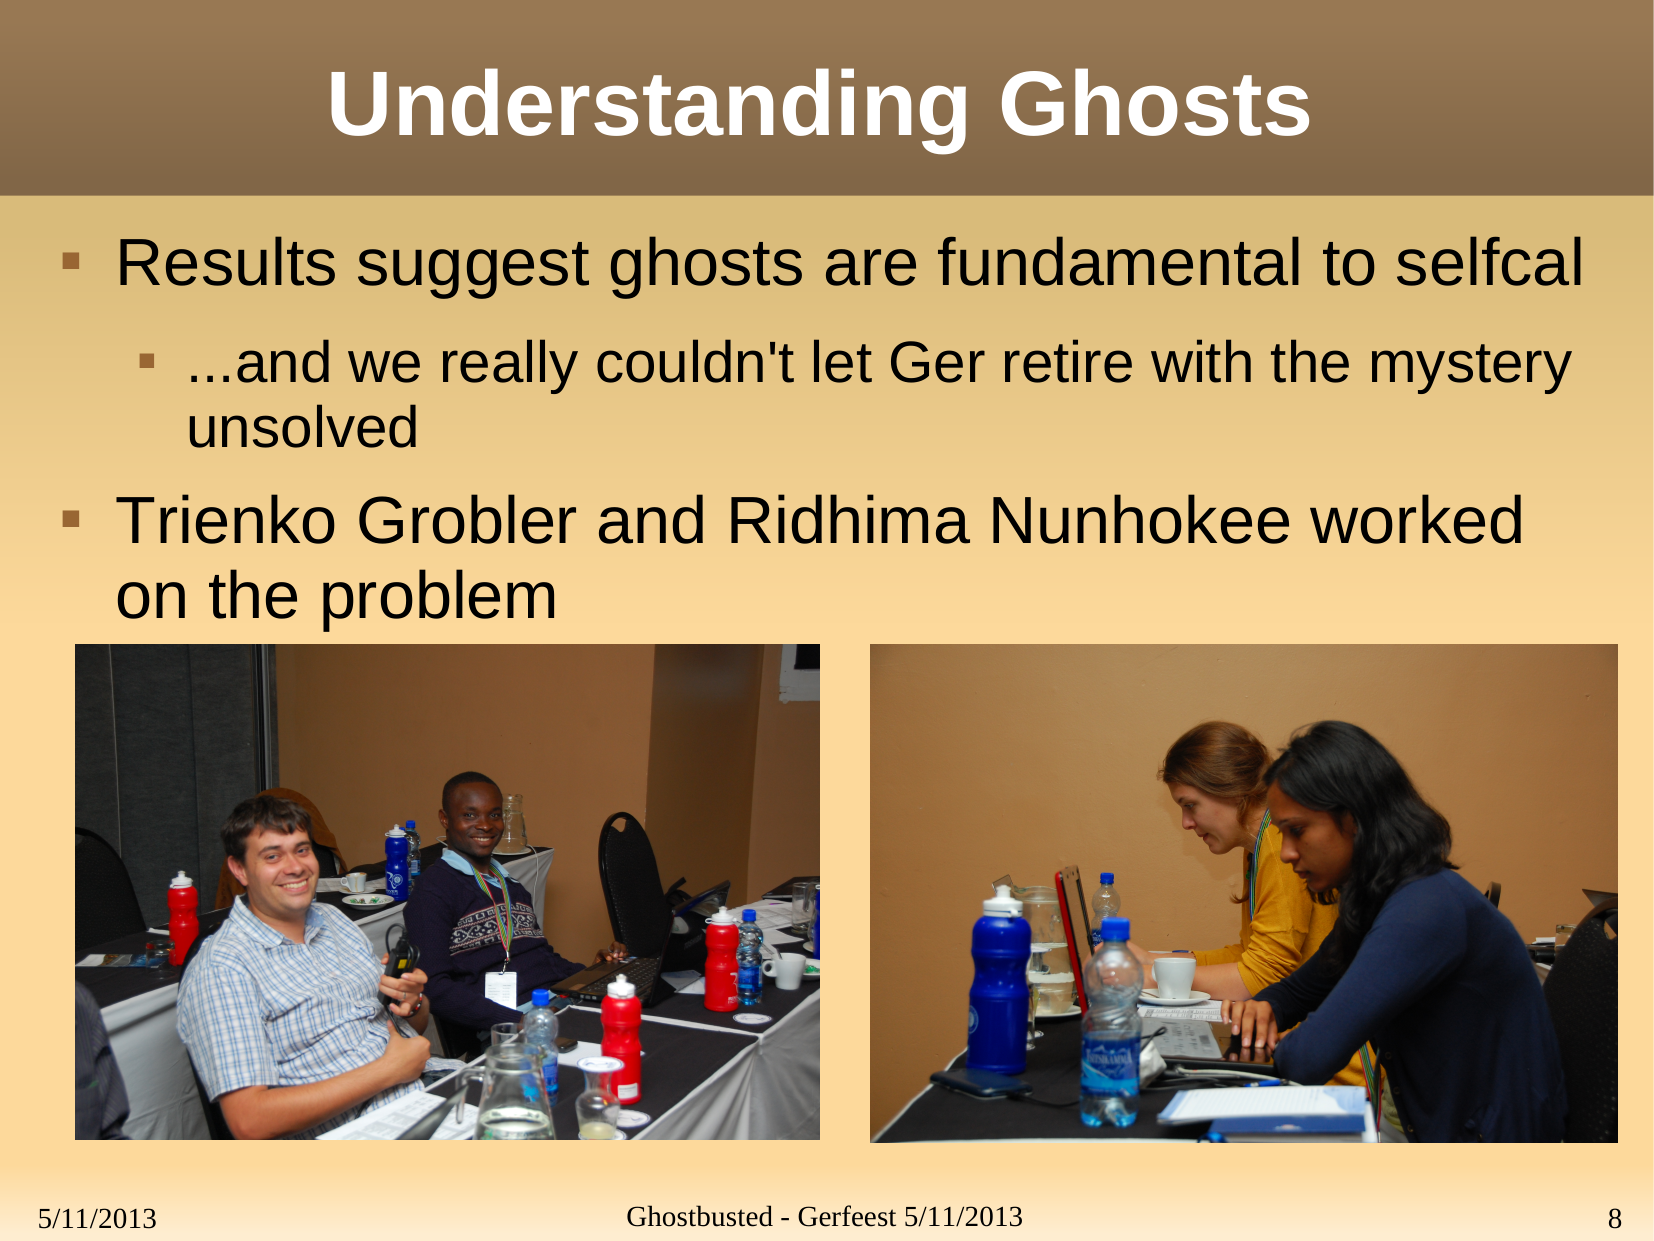

# Understanding Ghosts
Results suggest ghosts are fundamental to selfcal
...and we really couldn't let Ger retire with the mystery unsolved
Trienko Grobler and Ridhima Nunhokee worked on the problem
Ghostbusted - Gerfeest 5/11/2013
5/11/2013
8